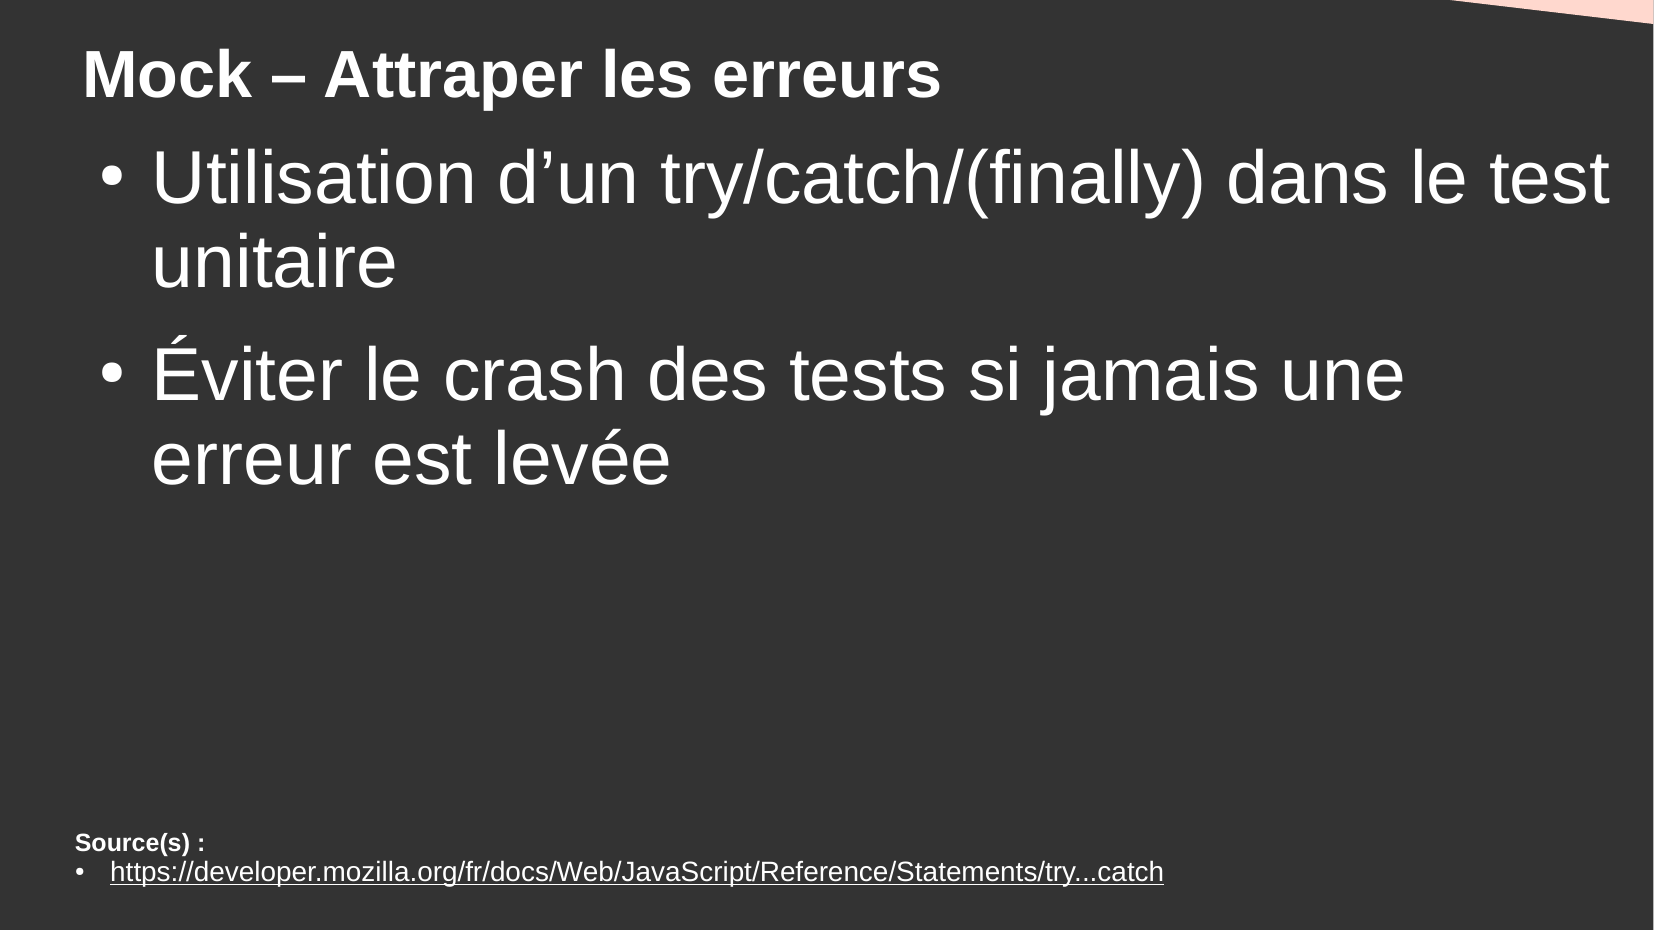

# Mock – Attraper les erreurs
Utilisation d’un try/catch/(finally) dans le test unitaire
Éviter le crash des tests si jamais une erreur est levée
Source(s) :
https://developer.mozilla.org/fr/docs/Web/JavaScript/Reference/Statements/try...catch